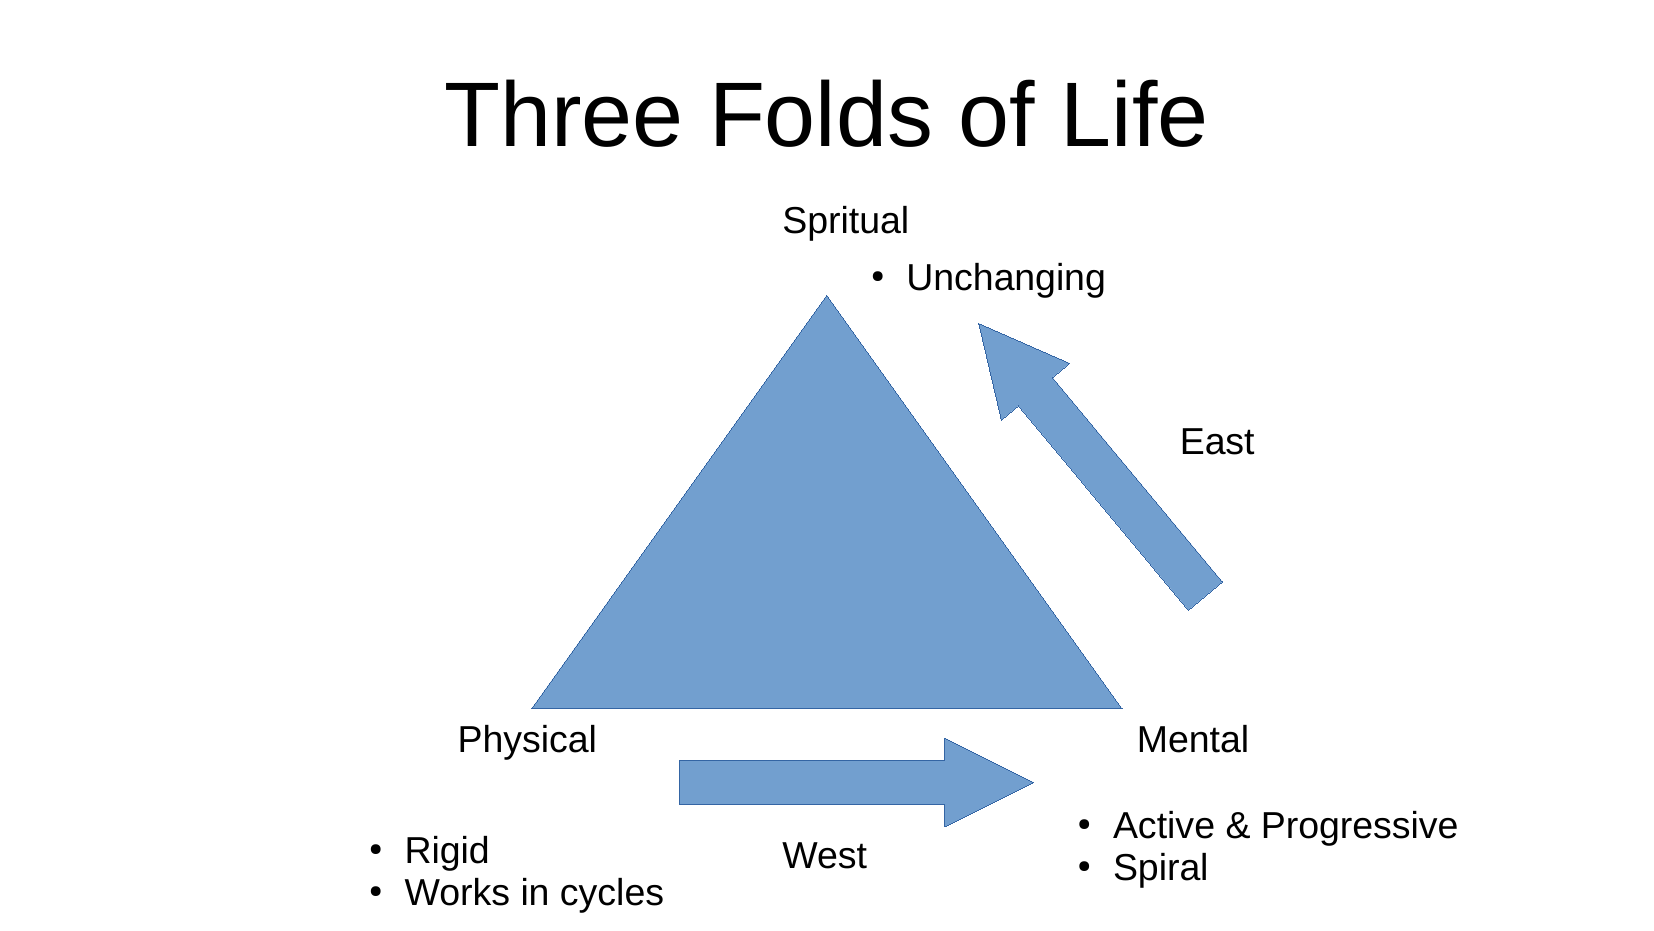

# Three Folds of Life
Spritual
Unchanging
East
Physical
Mental
Active & Progressive
Spiral
Rigid
Works in cycles
West